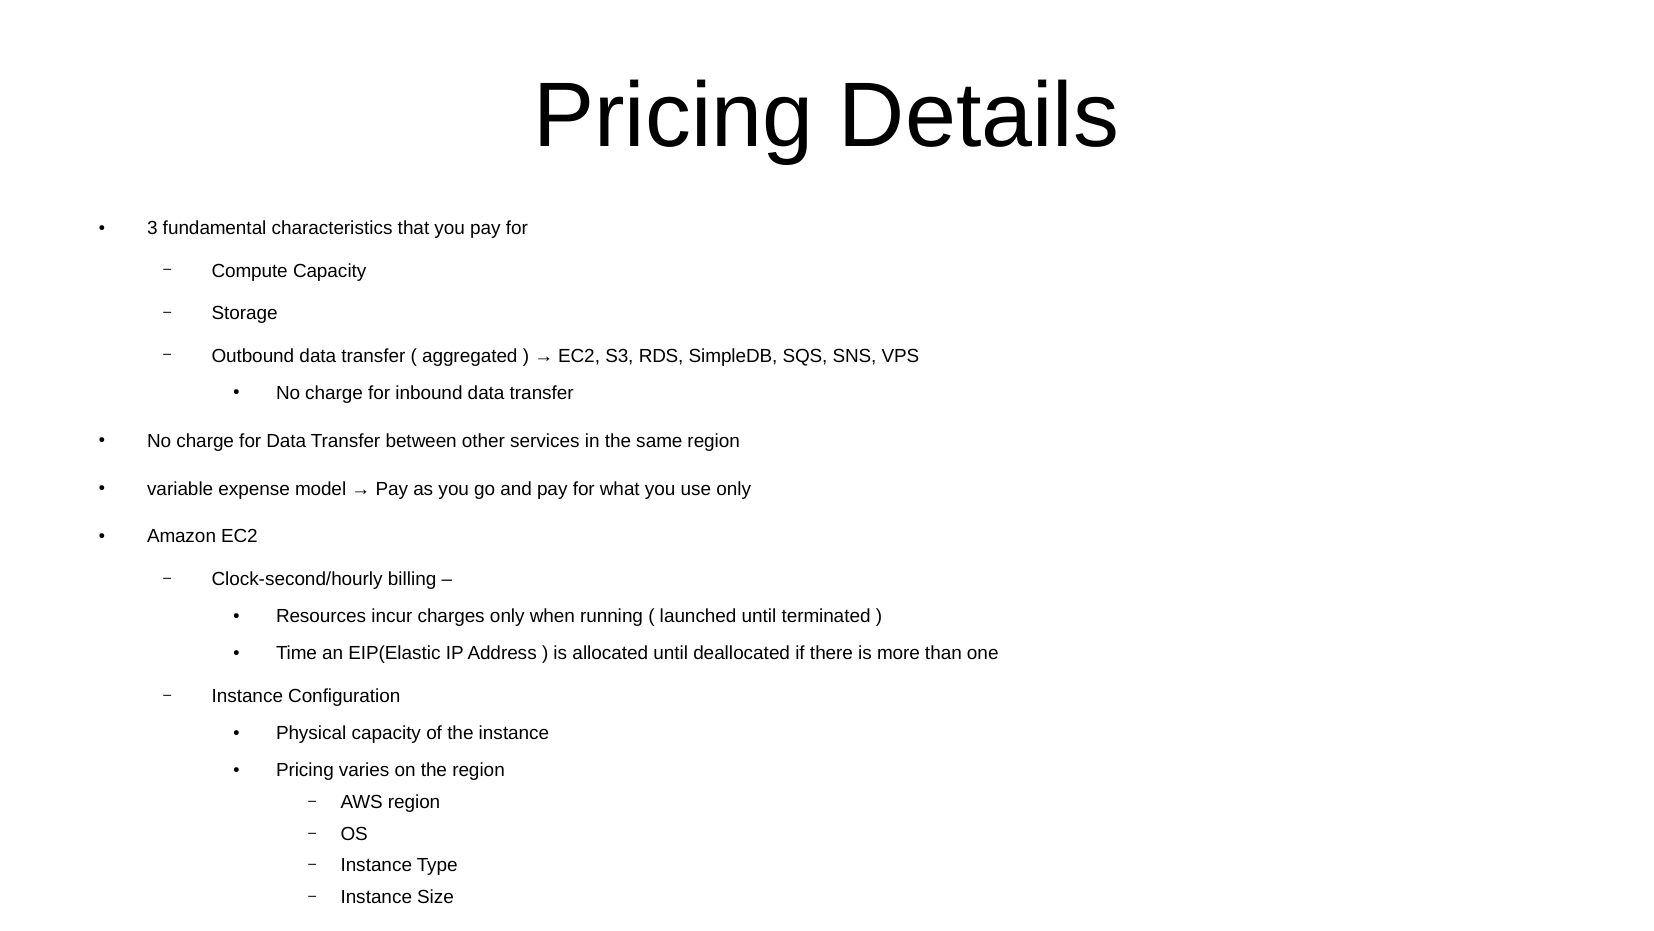

# Pricing Details
3 fundamental characteristics that you pay for
Compute Capacity
Storage
Outbound data transfer ( aggregated ) → EC2, S3, RDS, SimpleDB, SQS, SNS, VPS
No charge for inbound data transfer
No charge for Data Transfer between other services in the same region
variable expense model → Pay as you go and pay for what you use only
Amazon EC2
Clock-second/hourly billing –
Resources incur charges only when running ( launched until terminated )
Time an EIP(Elastic IP Address ) is allocated until deallocated if there is more than one
Instance Configuration
Physical capacity of the instance
Pricing varies on the region
AWS region
OS
Instance Type
Instance Size